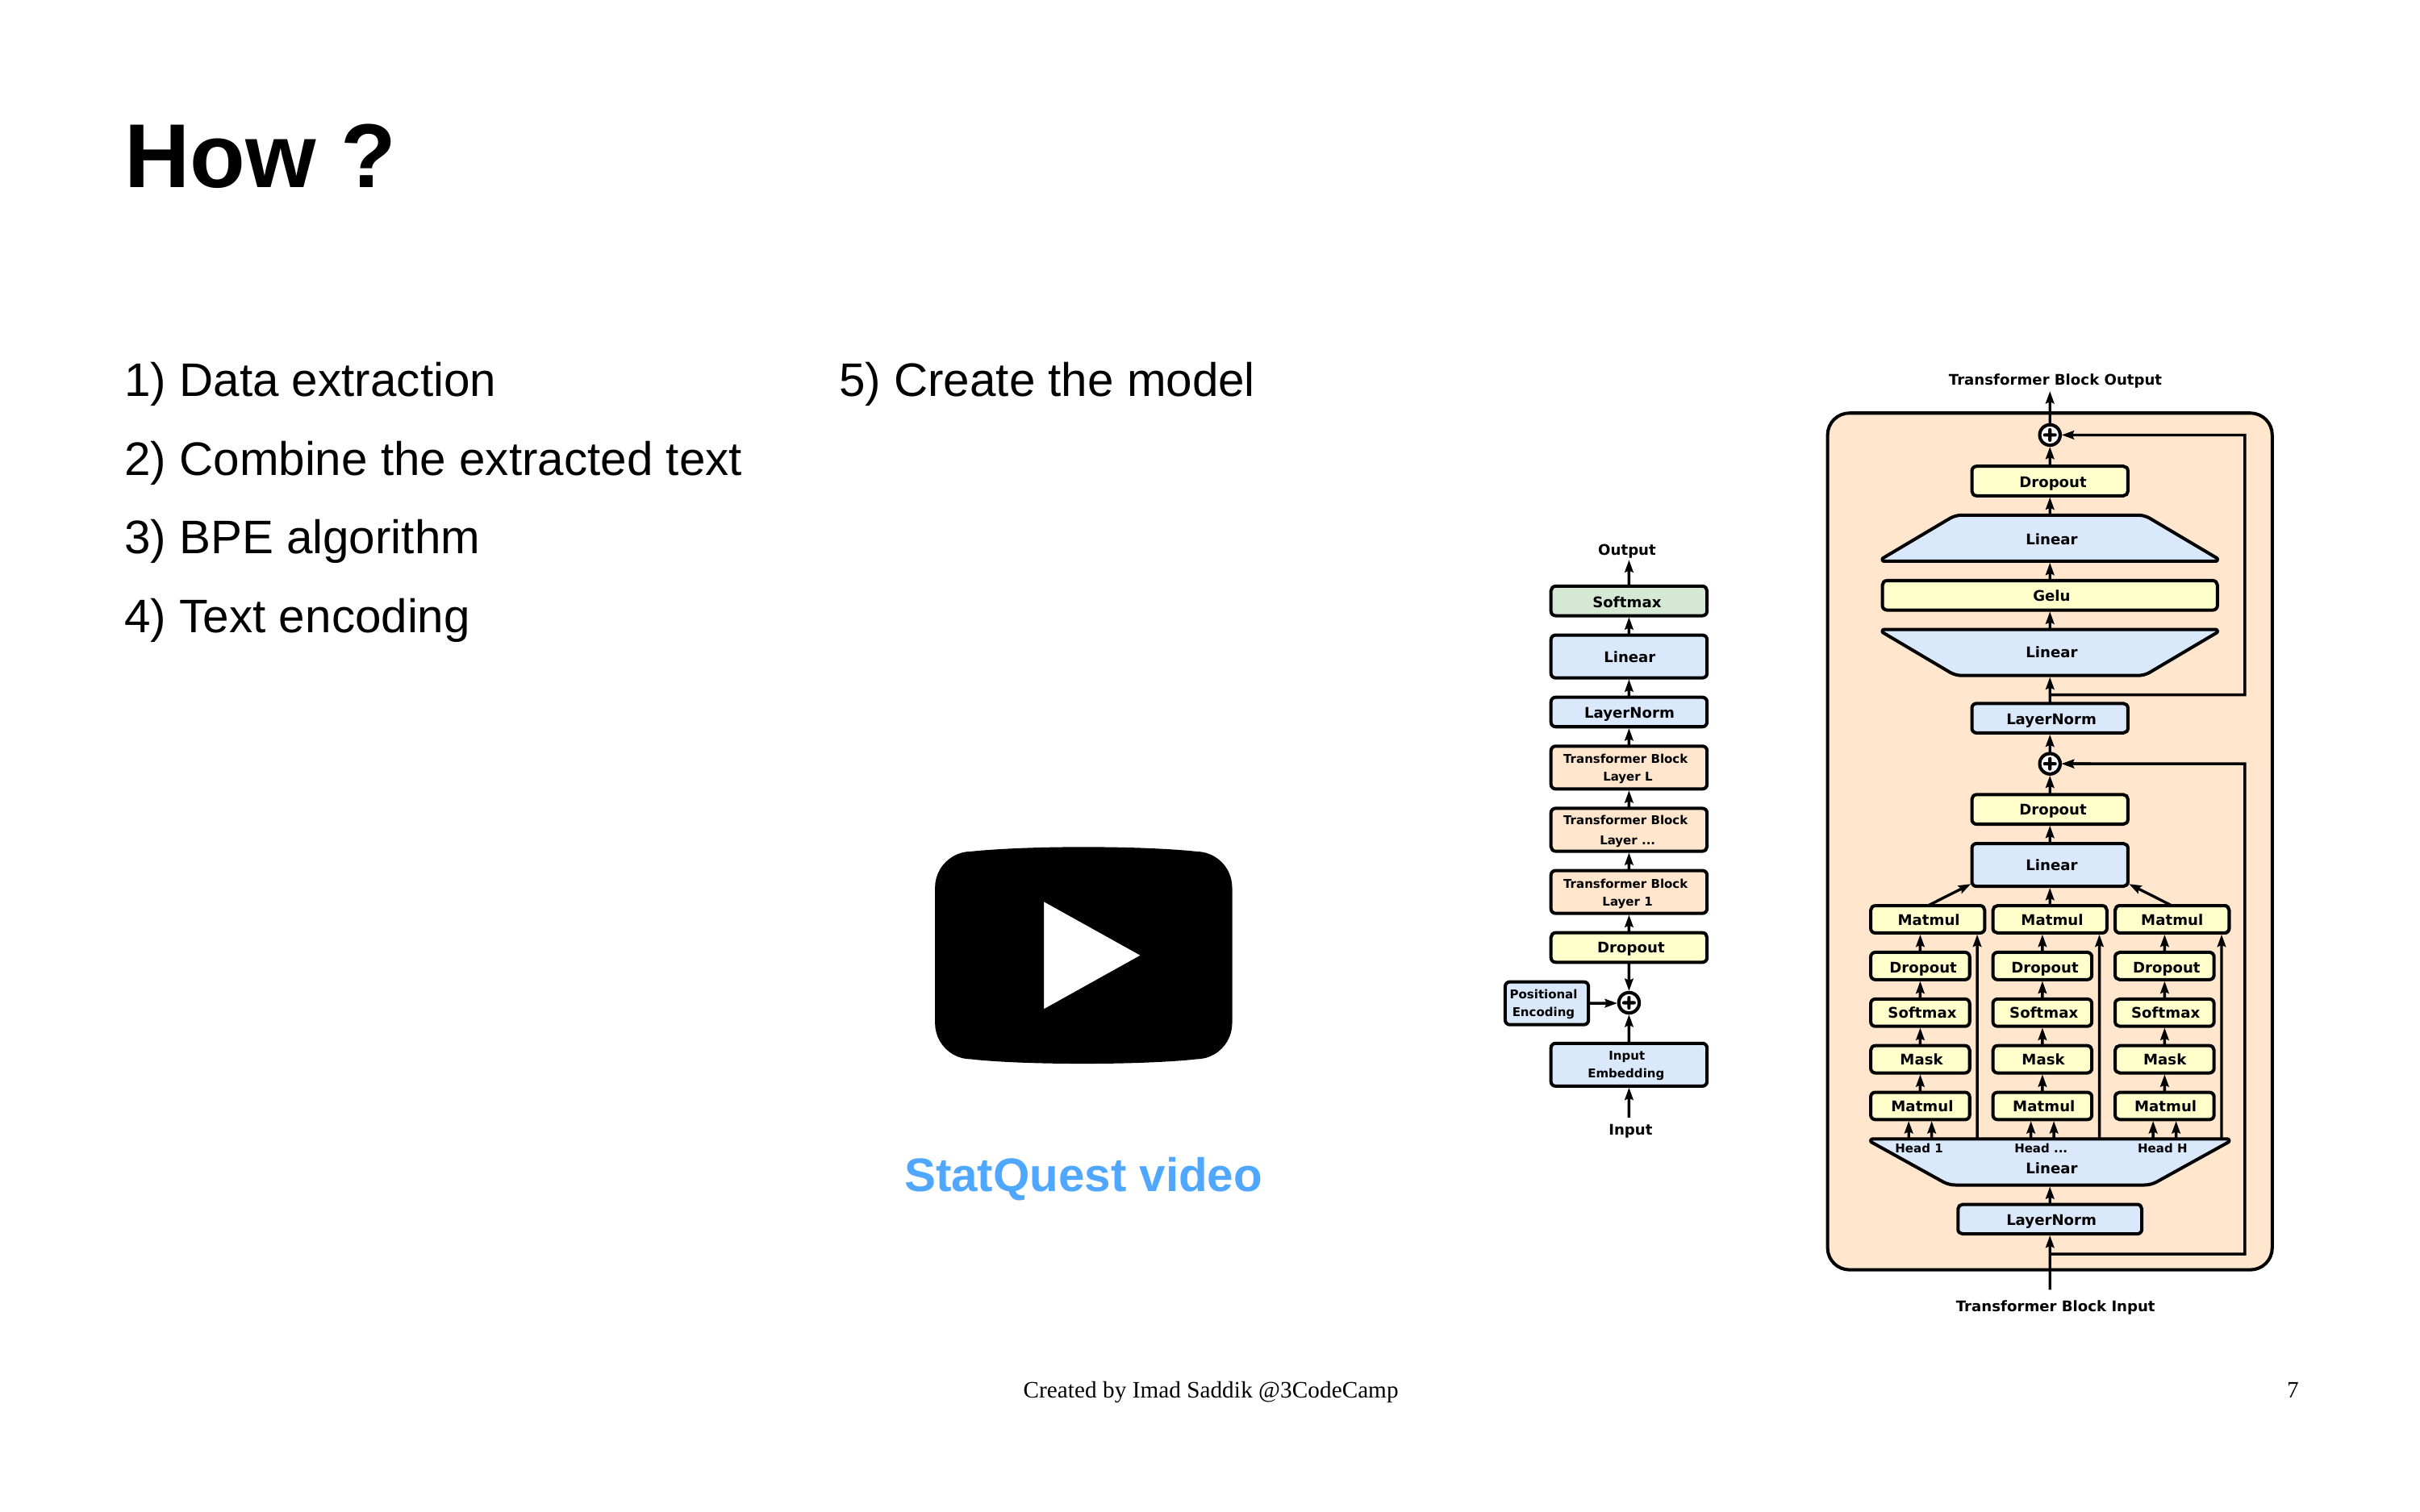

How ?
Data extraction
Combine the extracted text
BPE algorithm
Text encoding
Create the model
StatQuest video
Created by Imad Saddik @3CodeCamp
7